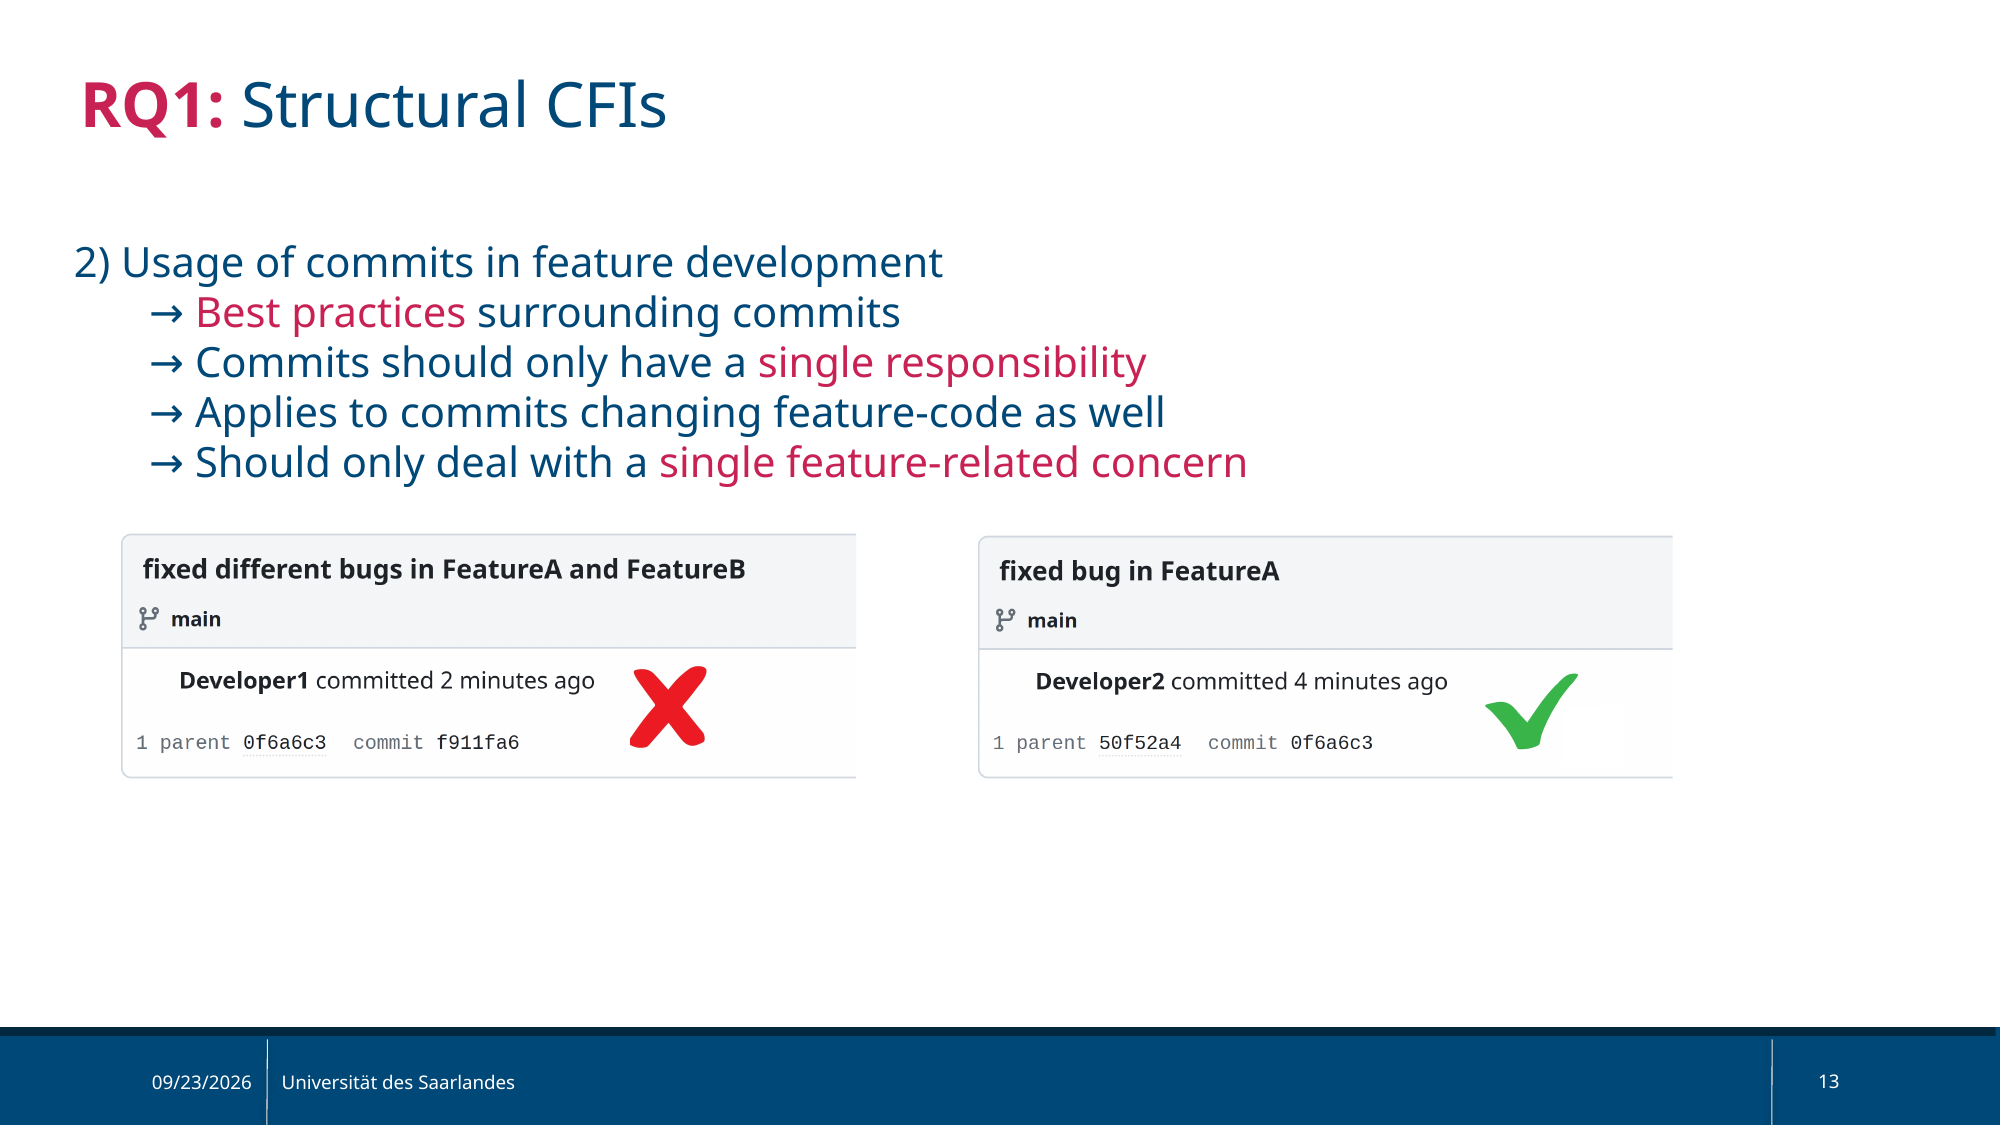

RQ1: Structural CFIs
# 2) Usage of commits in feature development
 → Best practices surrounding commits
 → Commits should only have a single responsibility
 → Applies to commits changing feature-code as well
 → Should only deal with a single feature-related concern
Universität des Saarlandes